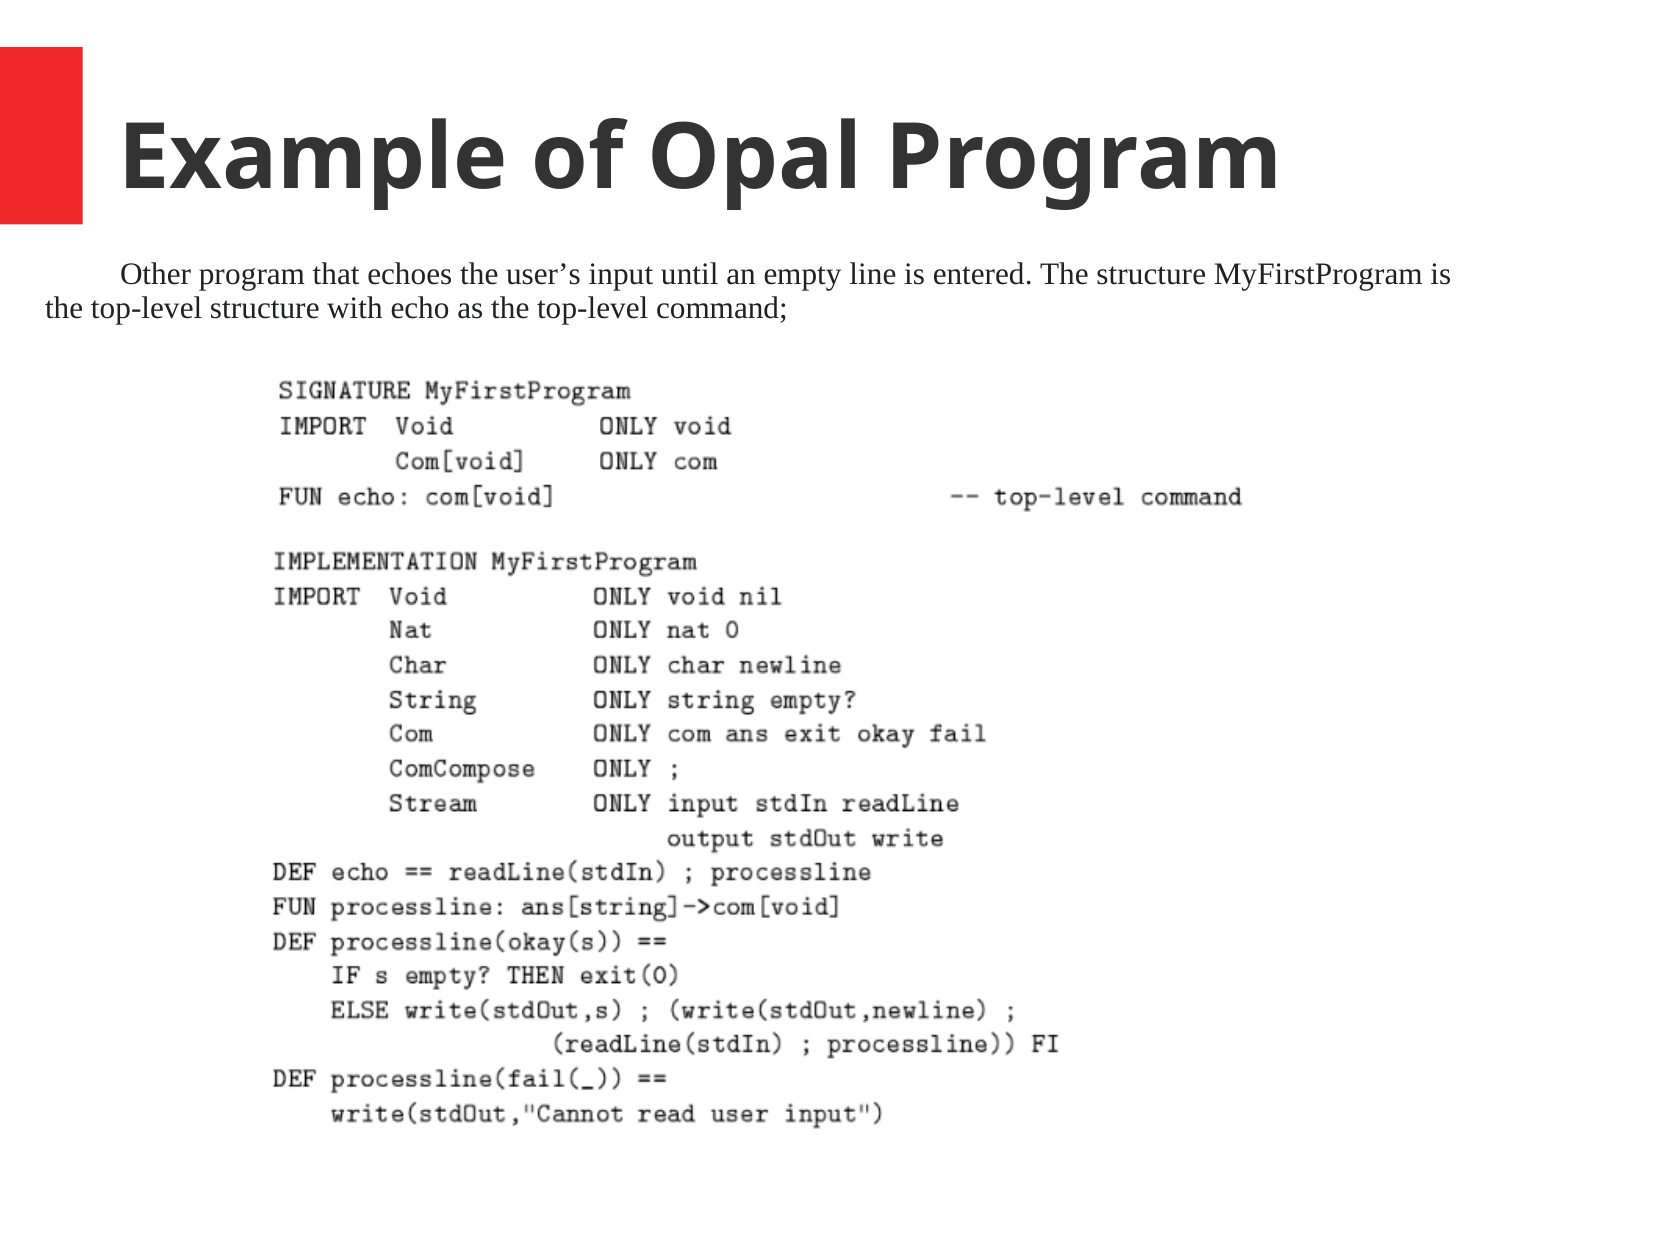

# Example of Opal Program
 	Other program that echoes the user’s input until an empty line is entered. The structure MyFirstProgram is the top-level structure with echo as the top-level command;